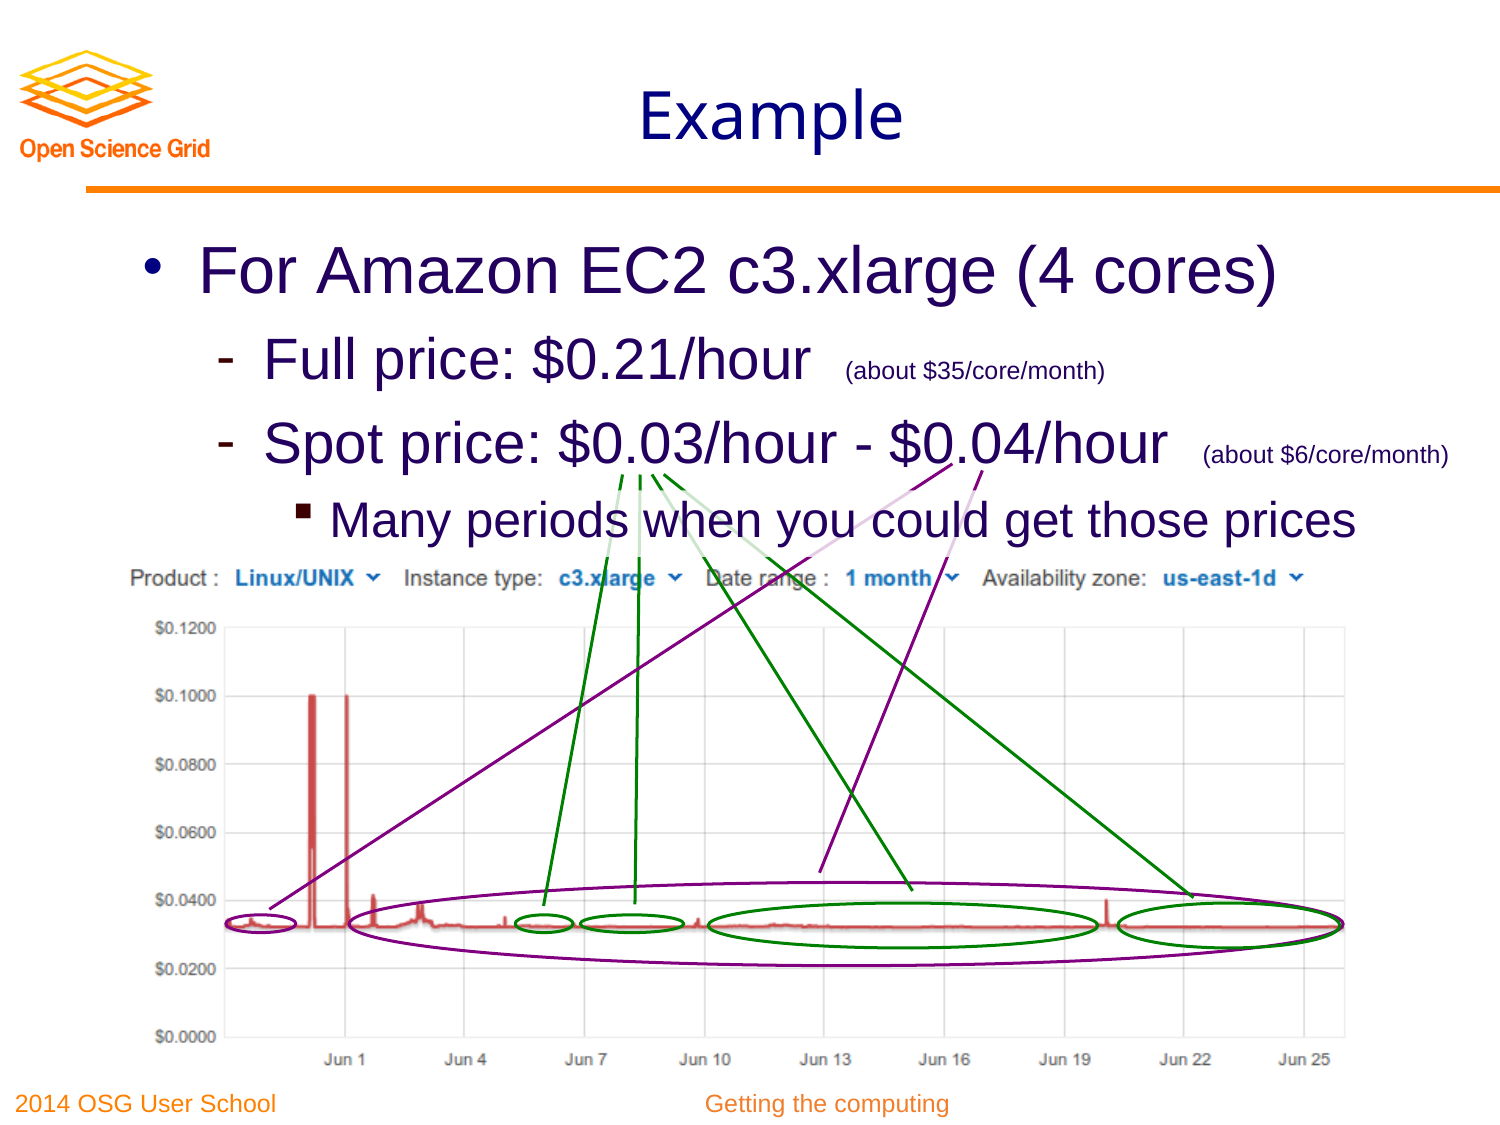

# Example
For Amazon EC2 c3.xlarge (4 cores)
Full price: $0.21/hour (about $35/core/month)
Spot price: $0.03/hour - $0.04/hour (about $6/core/month)
Many periods when you could get those prices